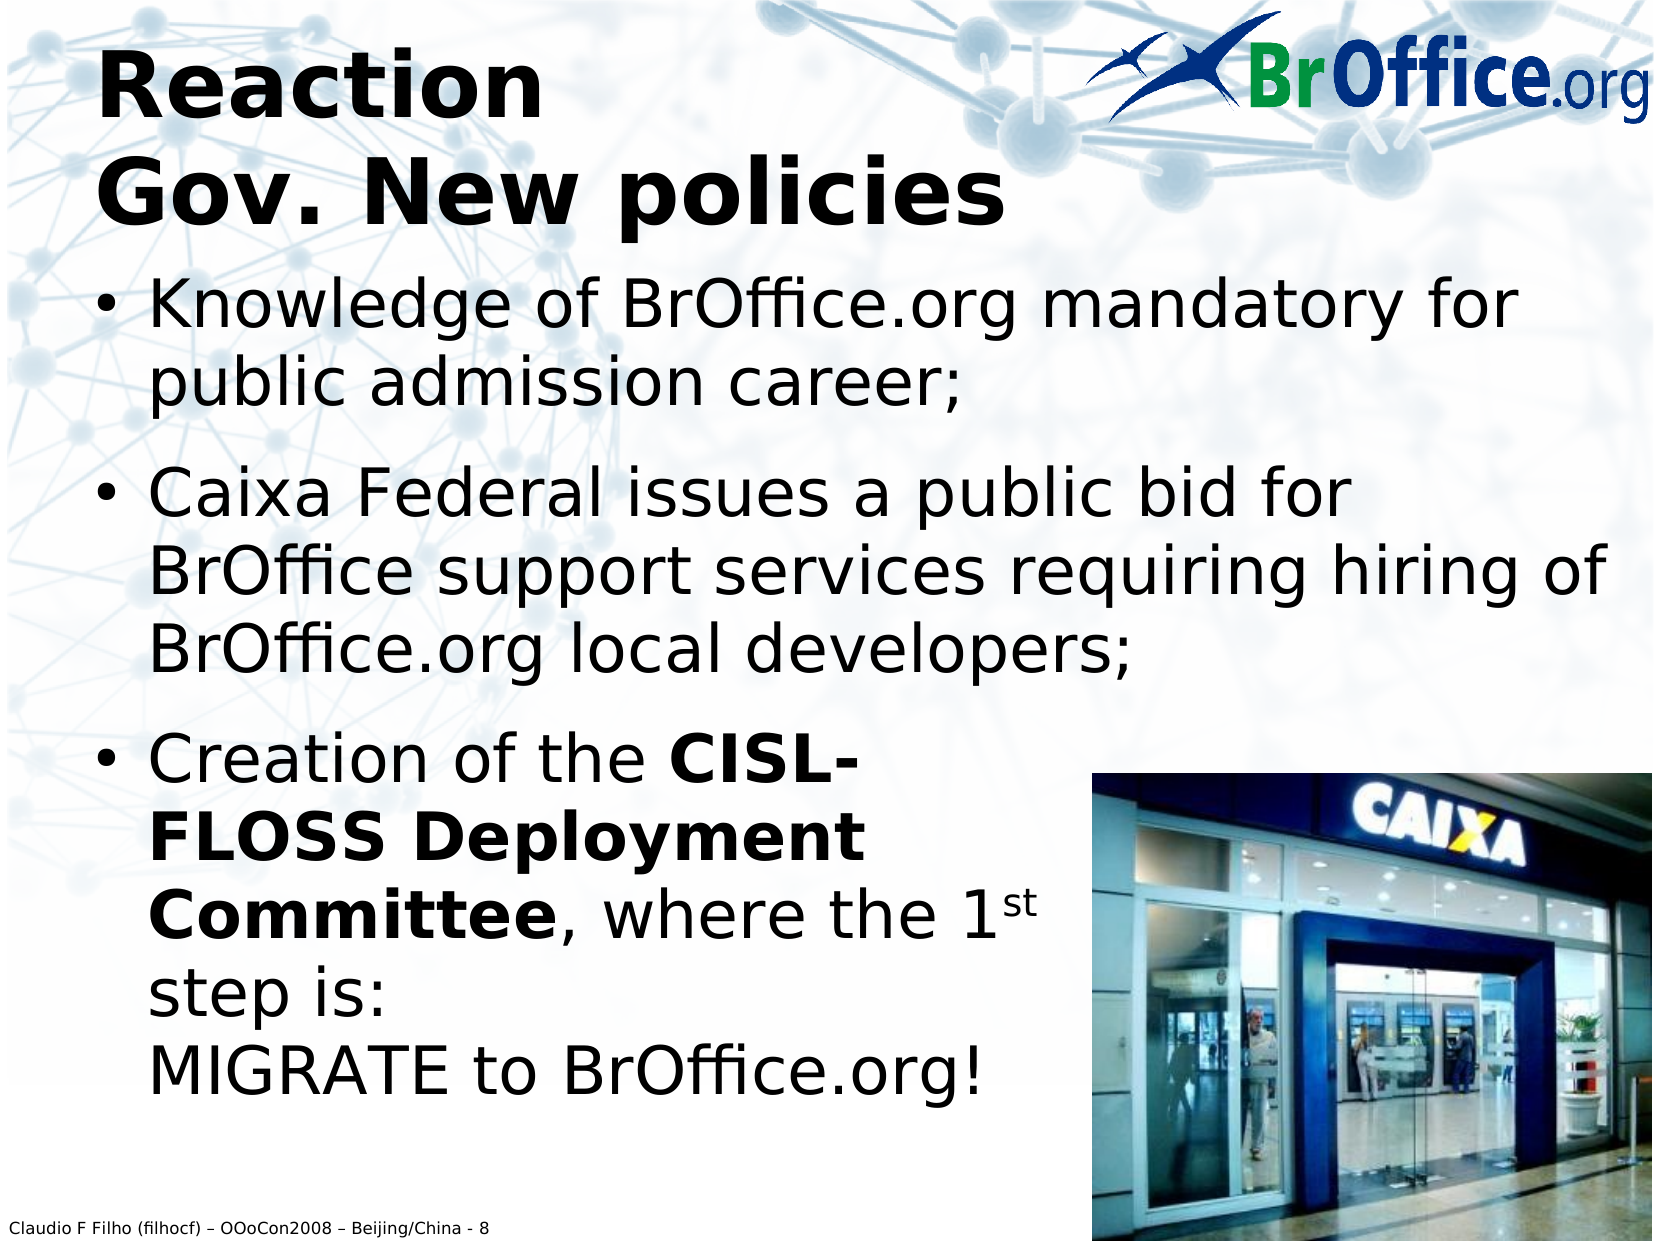

# Reaction Gov. New policies
Knowledge of BrOffice.org mandatory for public admission career;
Caixa Federal issues a public bid for BrOffice support services requiring hiring of BrOffice.org local developers;
Creation of the CISL- FLOSS Deployment Committee, where the 1st step is:
MIGRATE to BrOffice.org!